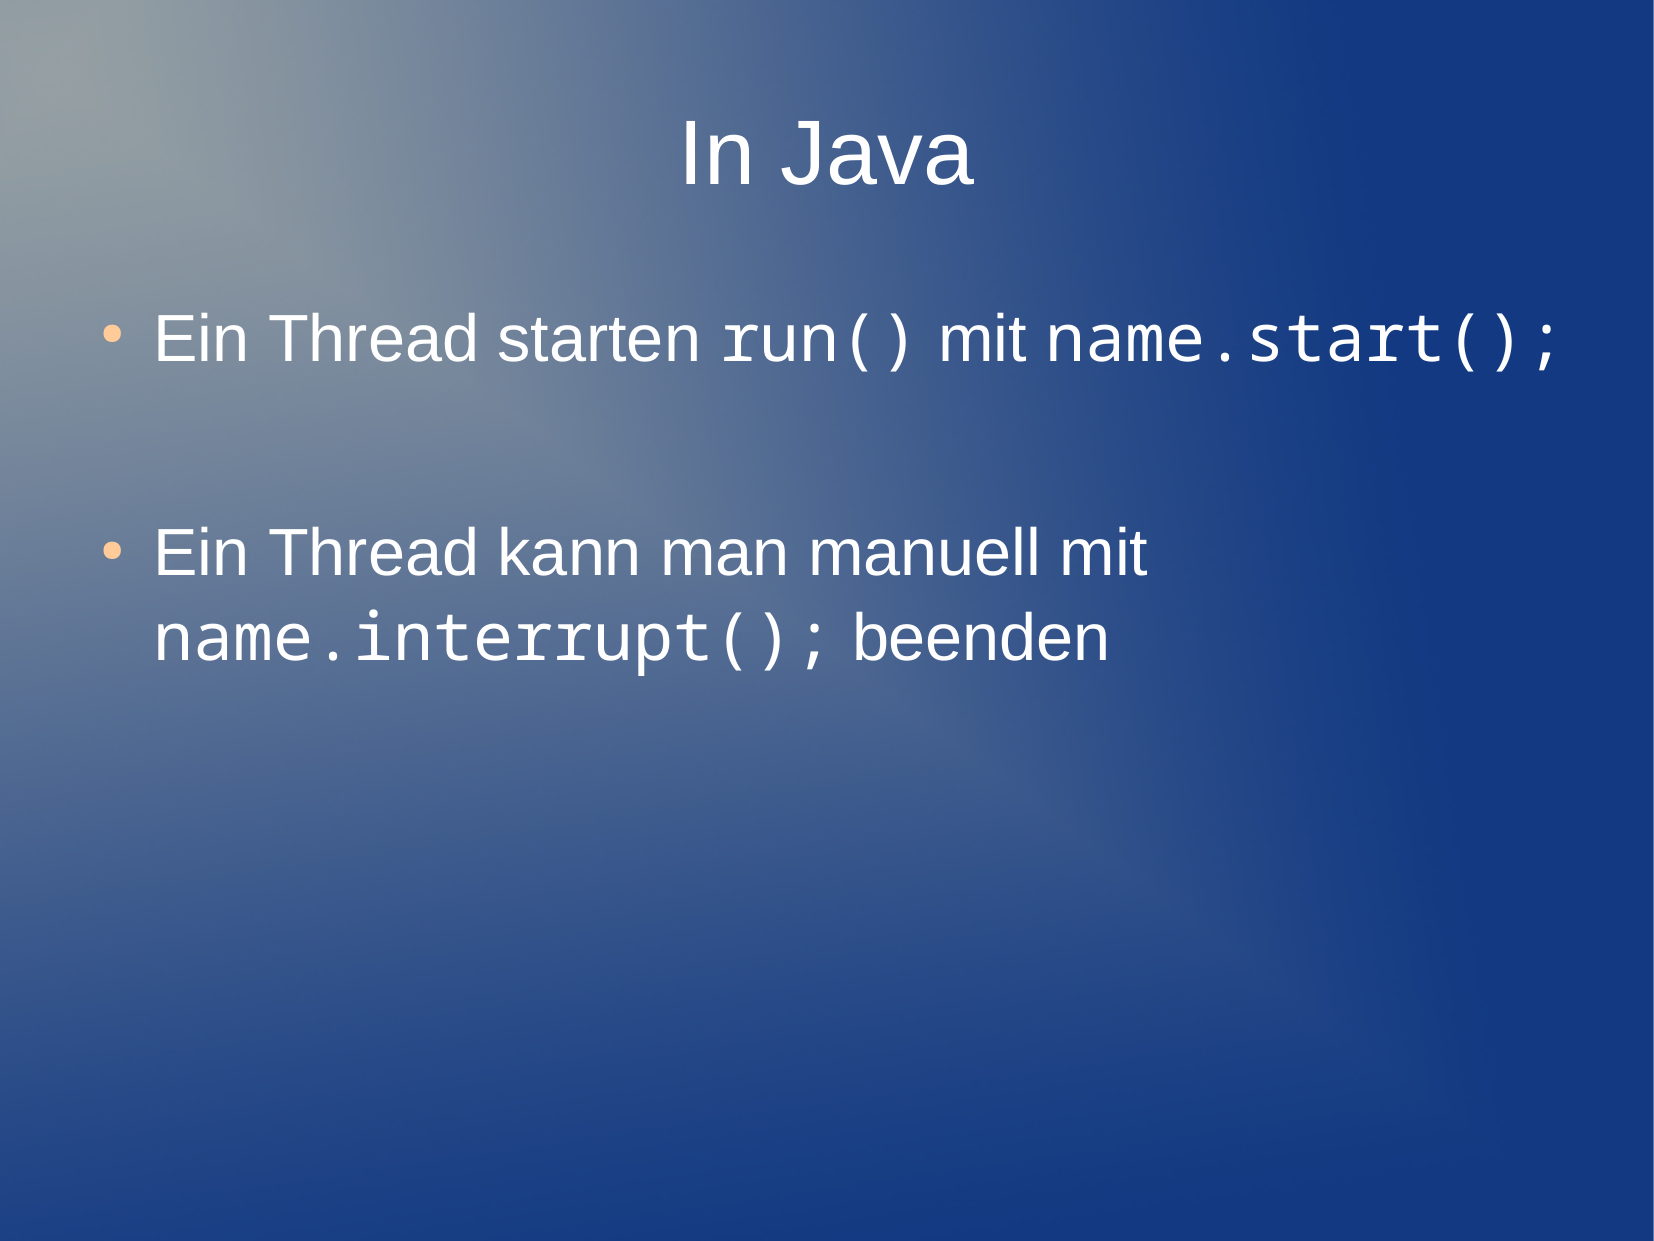

# In Java
Ein Thread starten run() mit name.start();
Ein Thread kann man manuell mit name.interrupt(); beenden